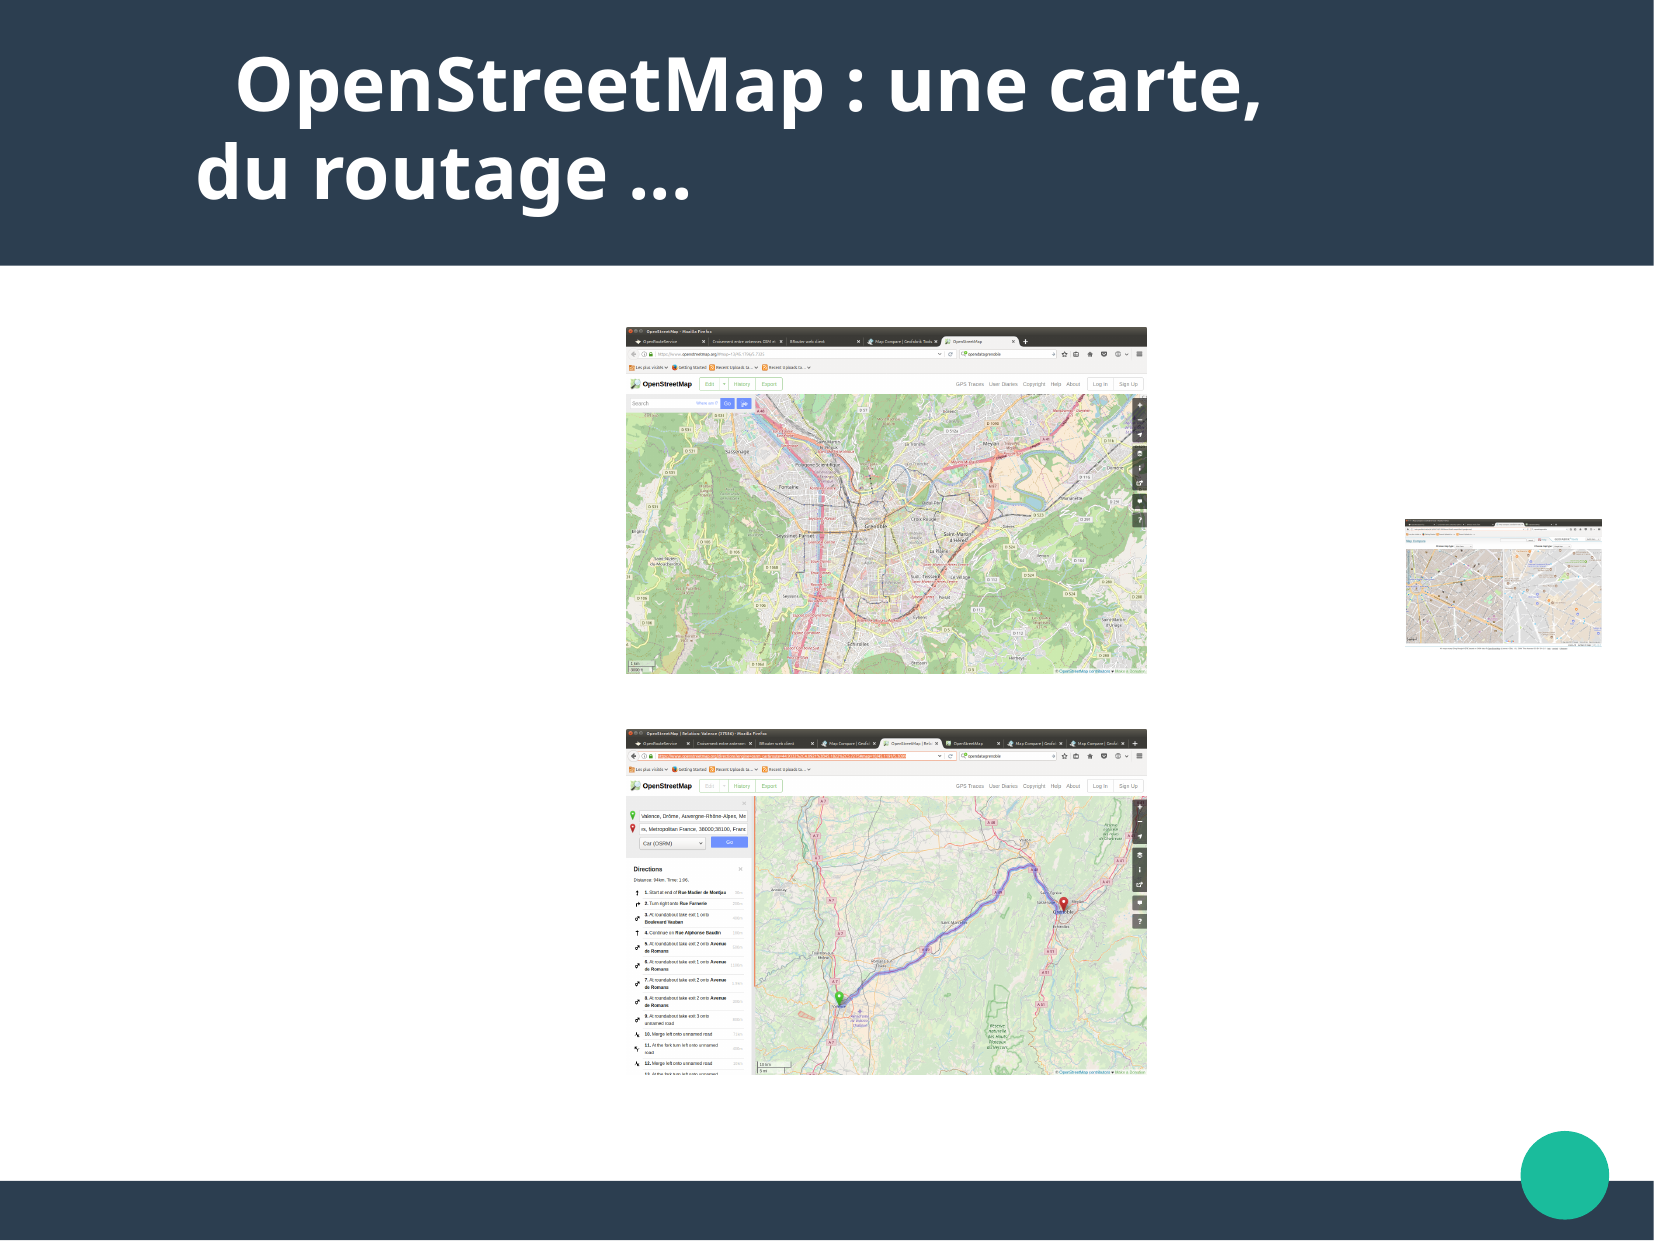

# OpenStreetMap : une carte, du routage ...